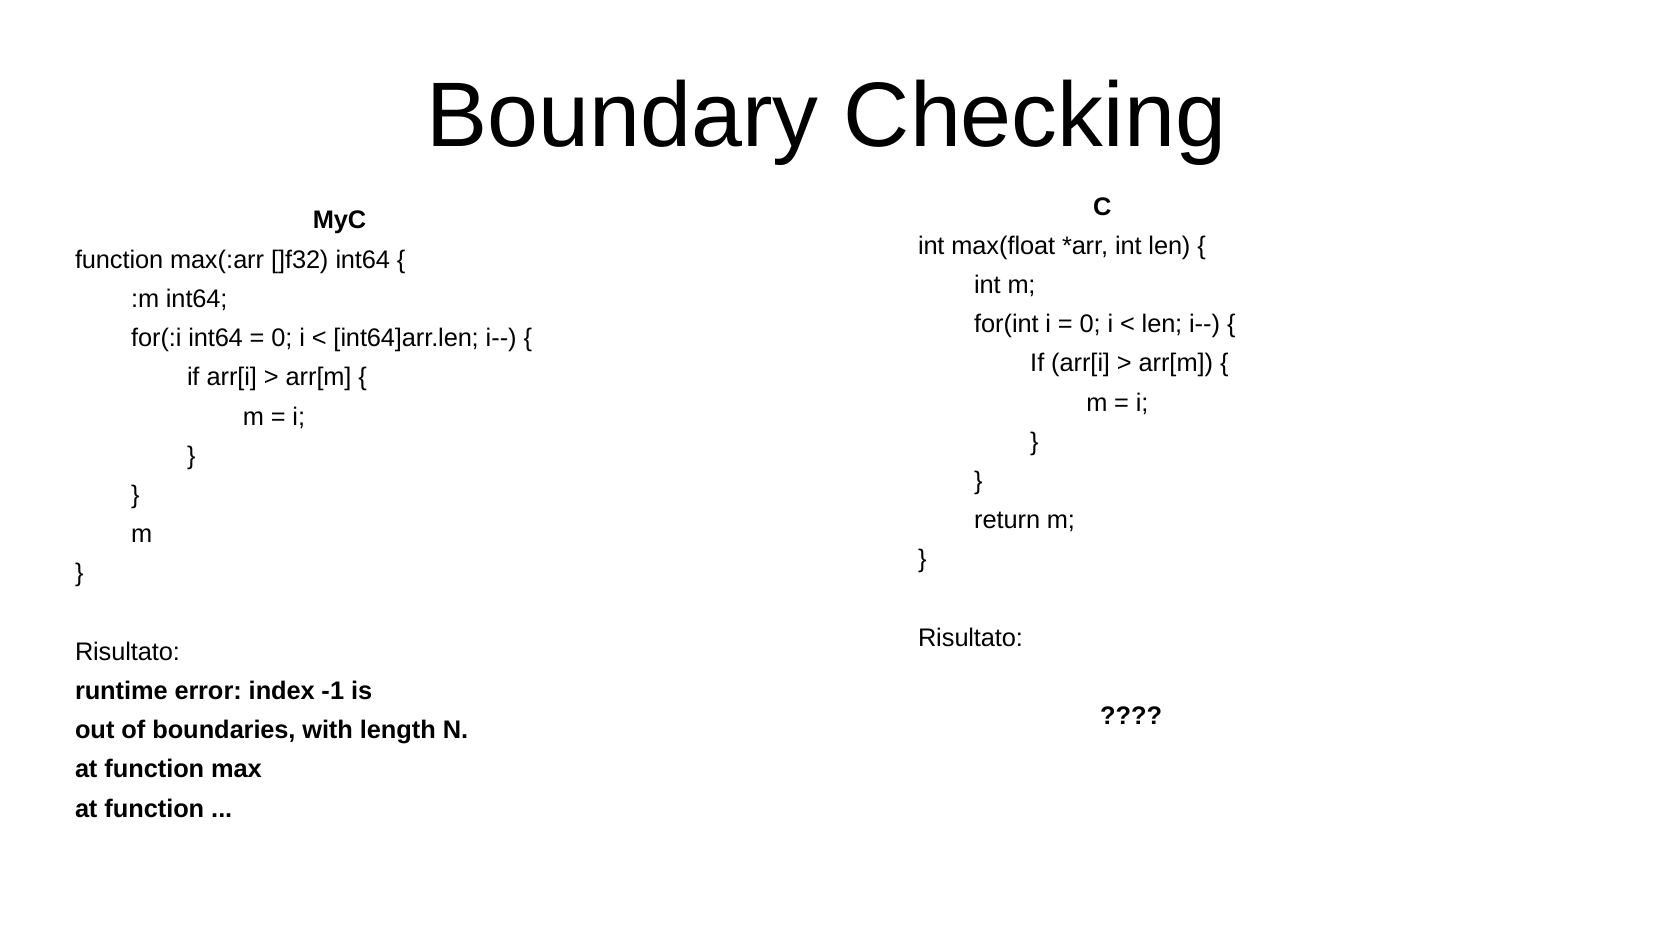

# Boundary Checking
 C
int max(float *arr, int len) {
 int m;
 for(int i = 0; i < len; i--) {
 If (arr[i] > arr[m]) {
 m = i;
 }
 }
 return m;
}
Risultato:
 ????
 MyC
function max(:arr []f32) int64 {
 :m int64;
 for(:i int64 = 0; i < [int64]arr.len; i--) {
 if arr[i] > arr[m] {
 m = i;
 }
 }
 m
}
Risultato:
runtime error: index -1 is
out of boundaries, with length N.
at function max
at function ...